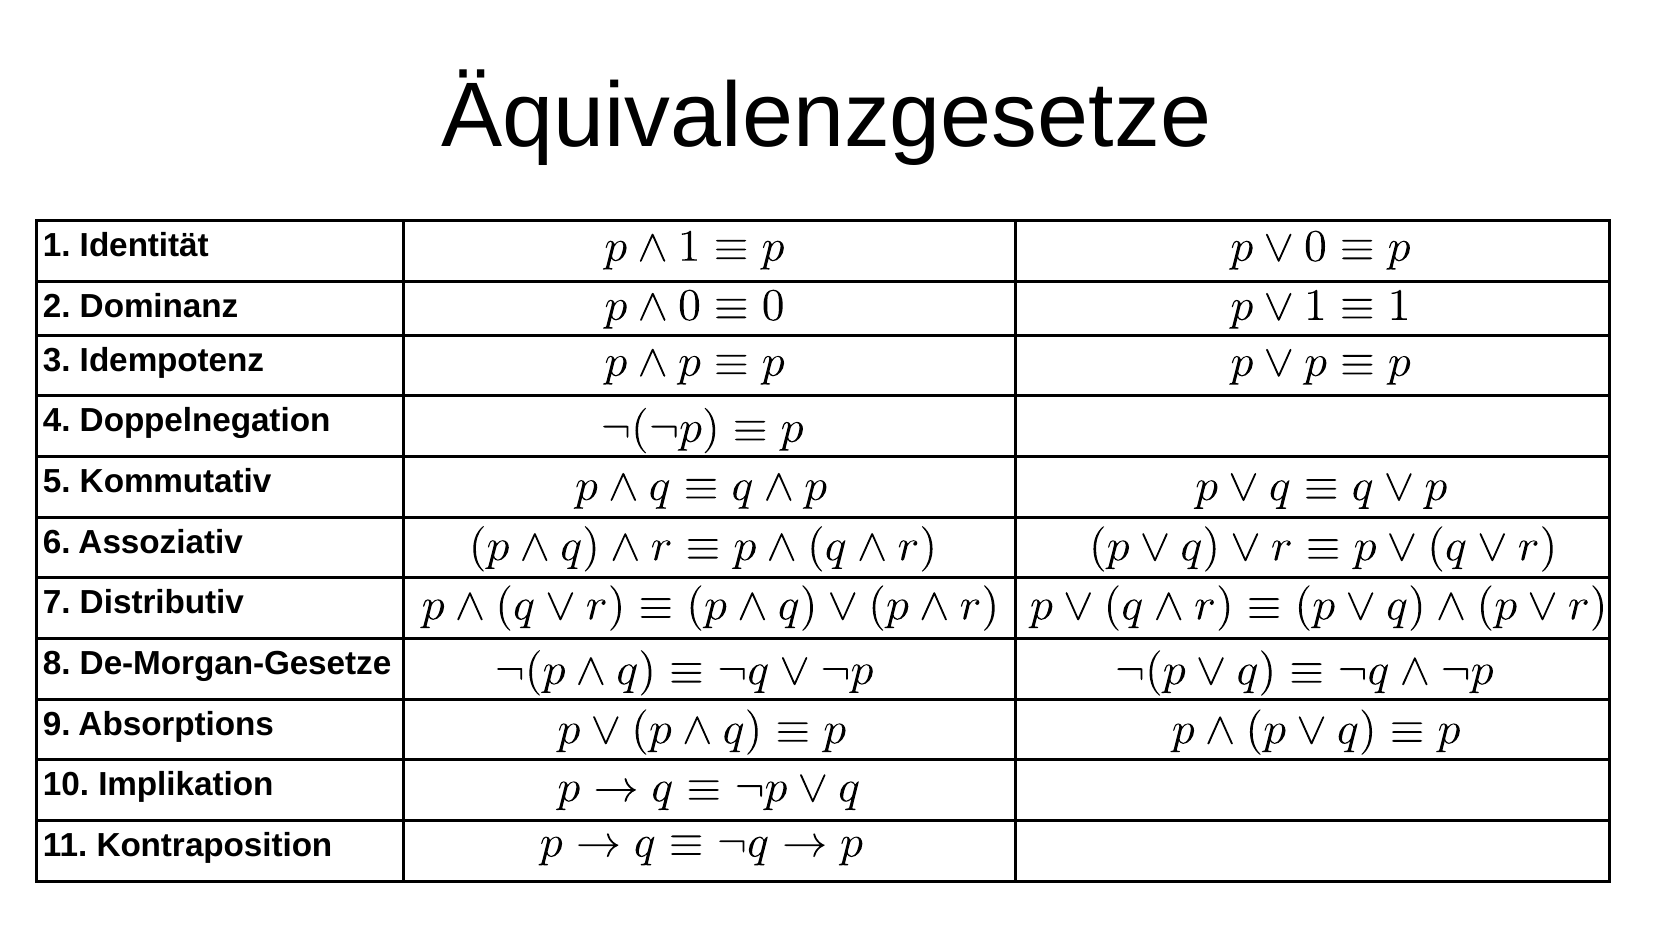

# Äquivalenzgesetze
| 1. Identität | | |
| --- | --- | --- |
| 2. Dominanz | | |
| 3. Idempotenz | | |
| 4. Doppelnegation | | |
| 5. Kommutativ | | |
| 6. Assoziativ | | |
| 7. Distributiv | | |
| 8. De-Morgan-Gesetze | | |
| 9. Absorptions | | |
| 10. Implikation | | |
| 11. Kontraposition | | |